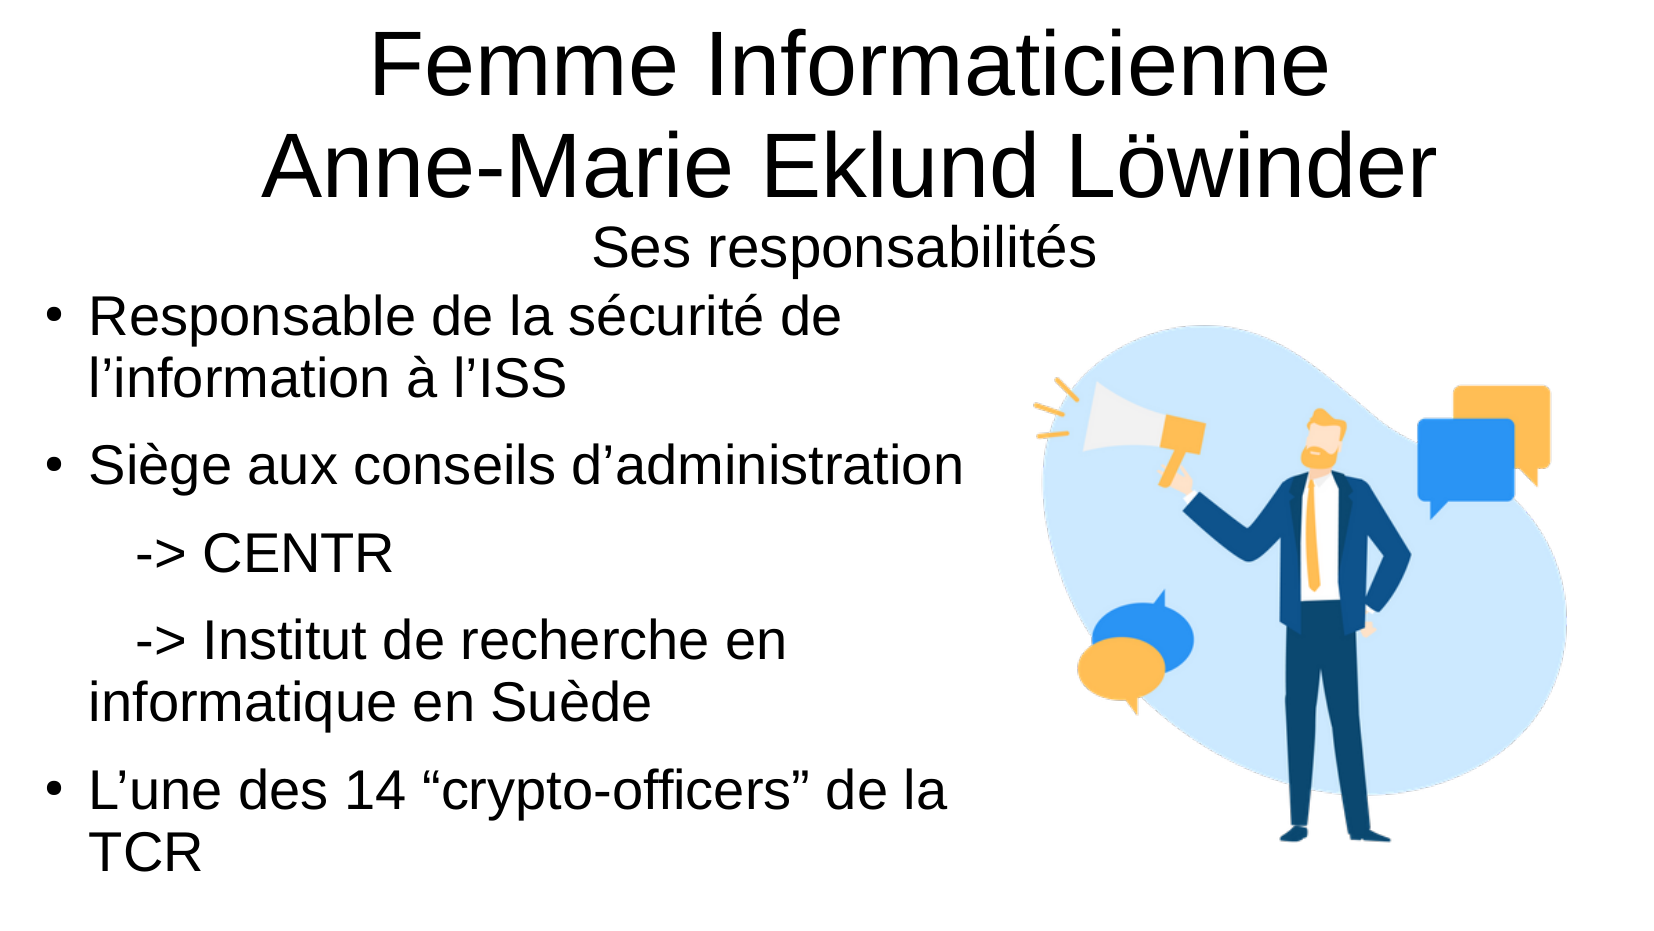

Femme Informaticienne
Anne-Marie Eklund Löwinder
Ses responsabilités
# Responsable de la sécurité de l’information à l’ISS
Siège aux conseils d’administration
 -> CENTR
 -> Institut de recherche en informatique en Suède
L’une des 14 “crypto-officers” de la TCR